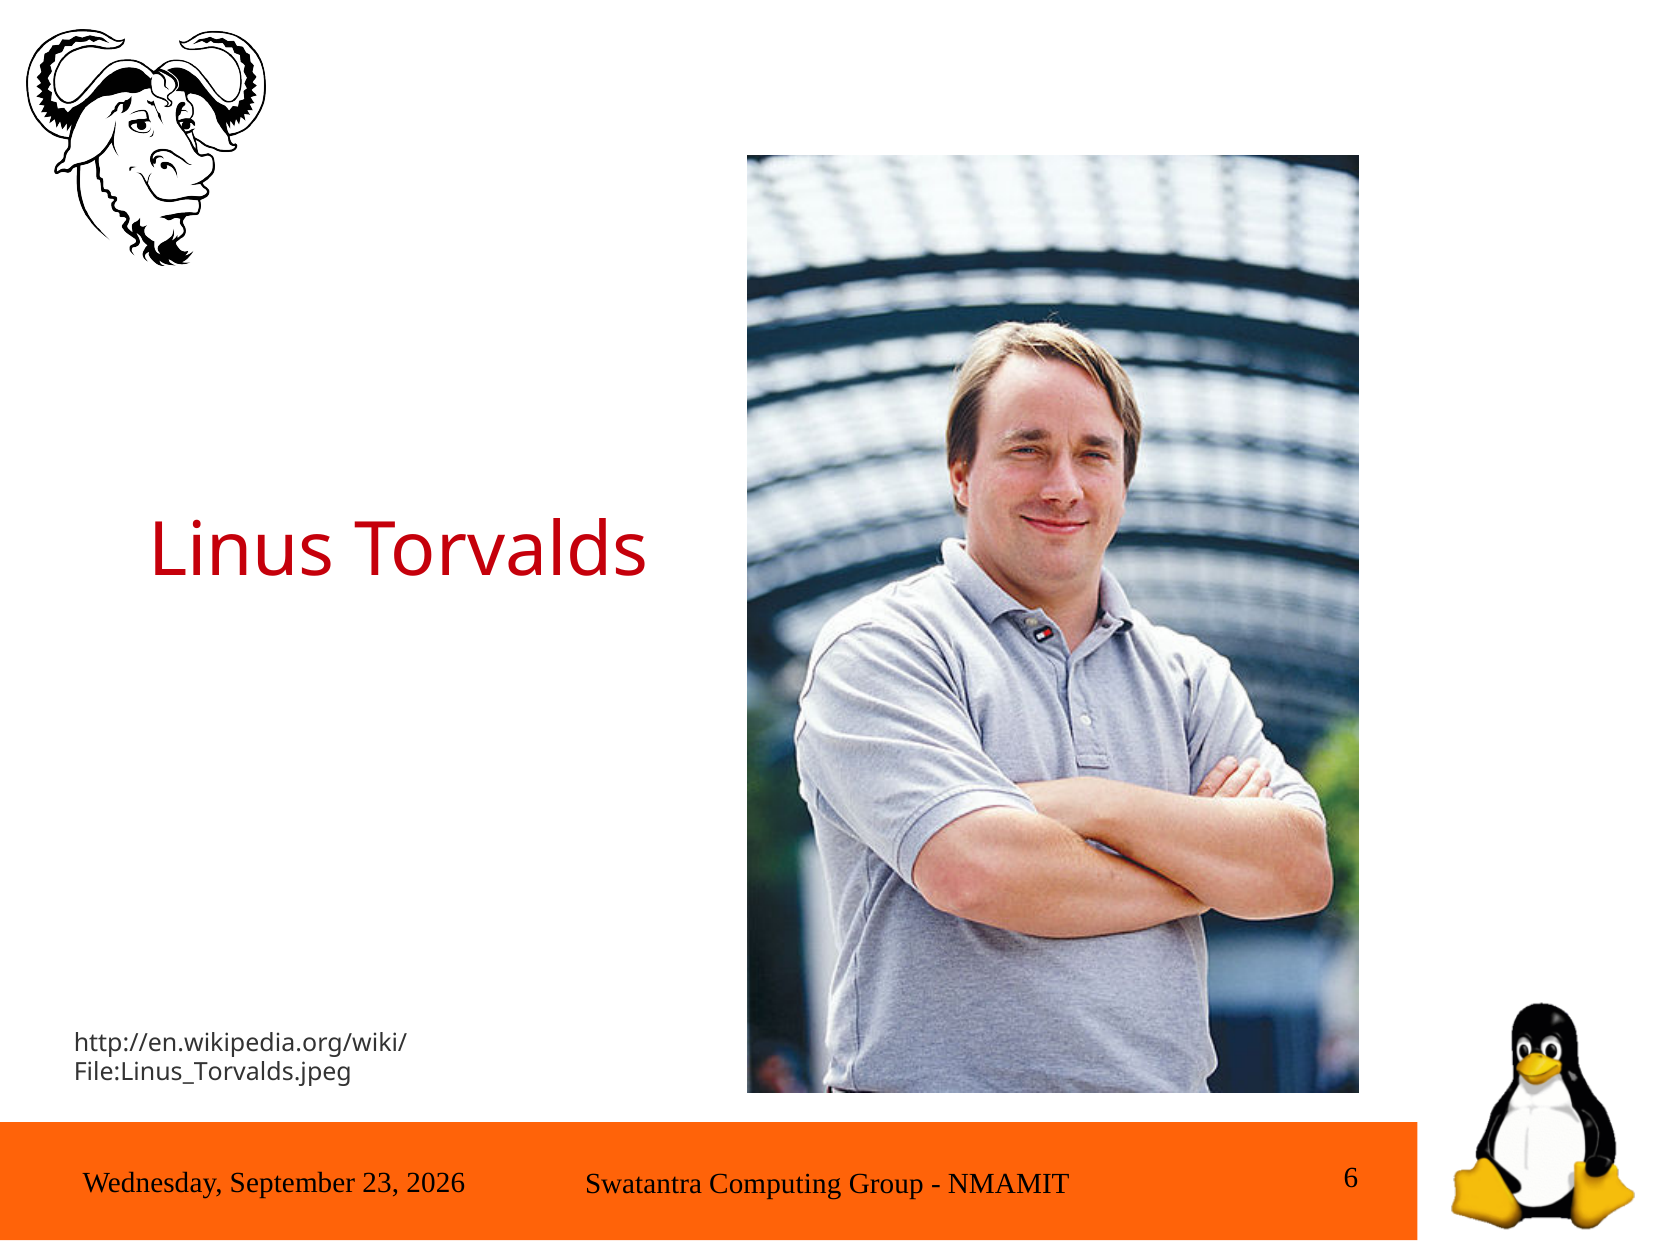

# Linus Torvalds
http://en.wikipedia.org/wiki/File:Linus_Torvalds.jpeg
6
Swatantra Computing Group - NMAMIT